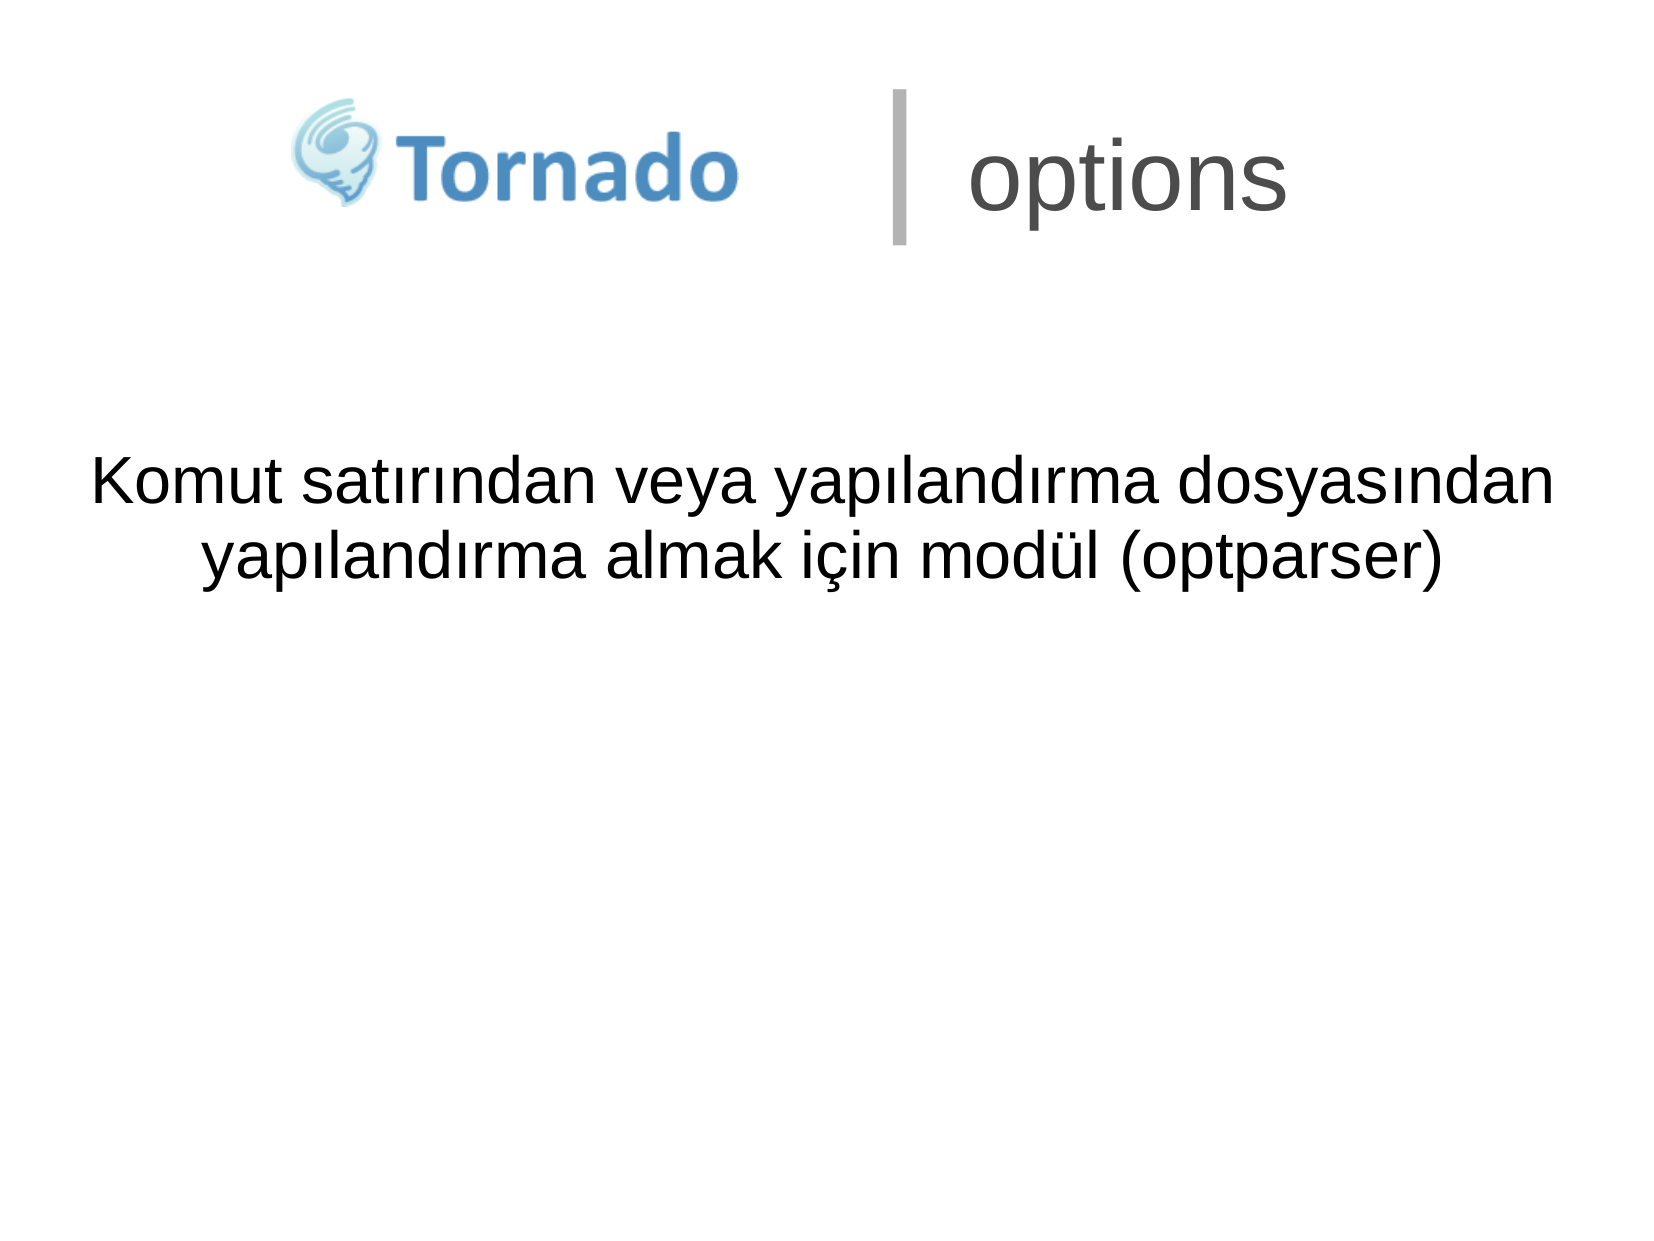

#
| options
Komut satırından veya yapılandırma dosyasından yapılandırma almak için modül (optparser)